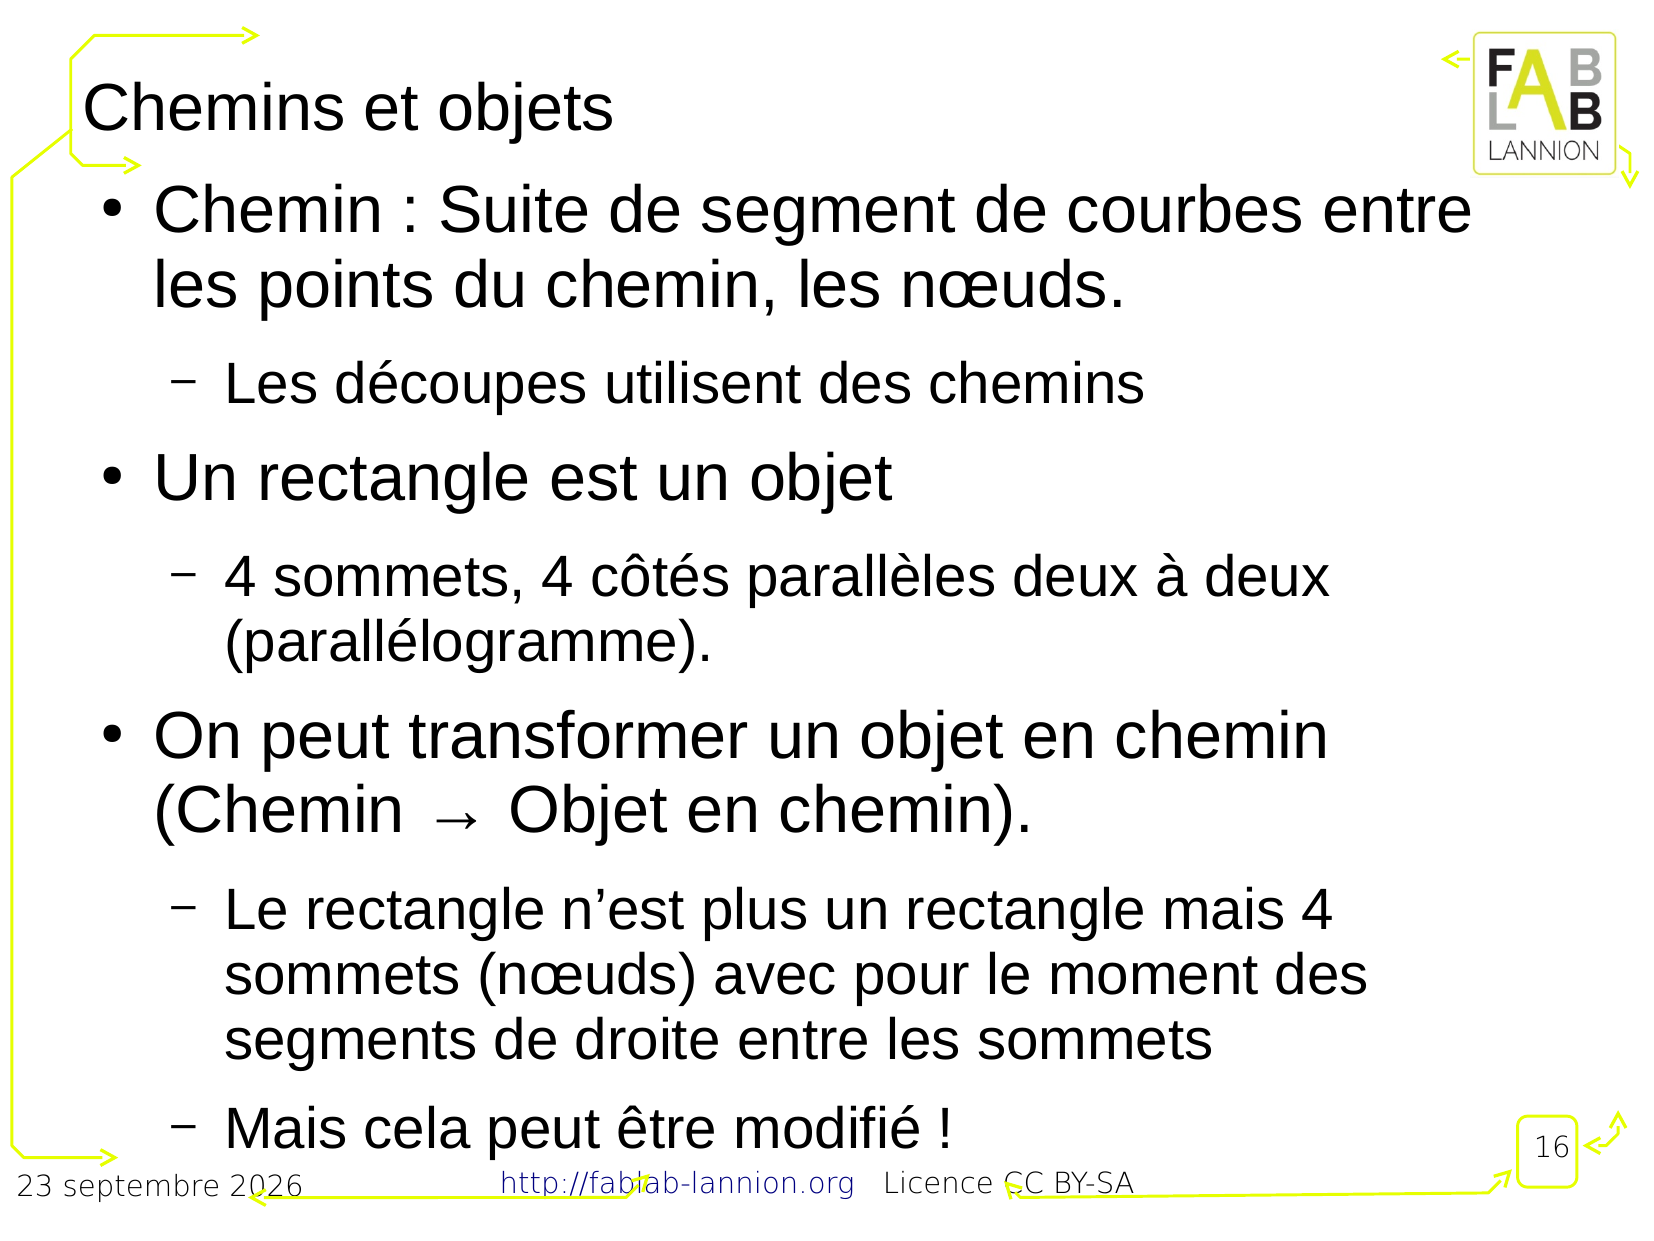

# Chemins et objets
Chemin : Suite de segment de courbes entre les points du chemin, les nœuds.
Les découpes utilisent des chemins
Un rectangle est un objet
4 sommets, 4 côtés parallèles deux à deux (parallélogramme).
On peut transformer un objet en chemin (Chemin → Objet en chemin).
Le rectangle n’est plus un rectangle mais 4 sommets (nœuds) avec pour le moment des segments de droite entre les sommets
Mais cela peut être modifié !
16